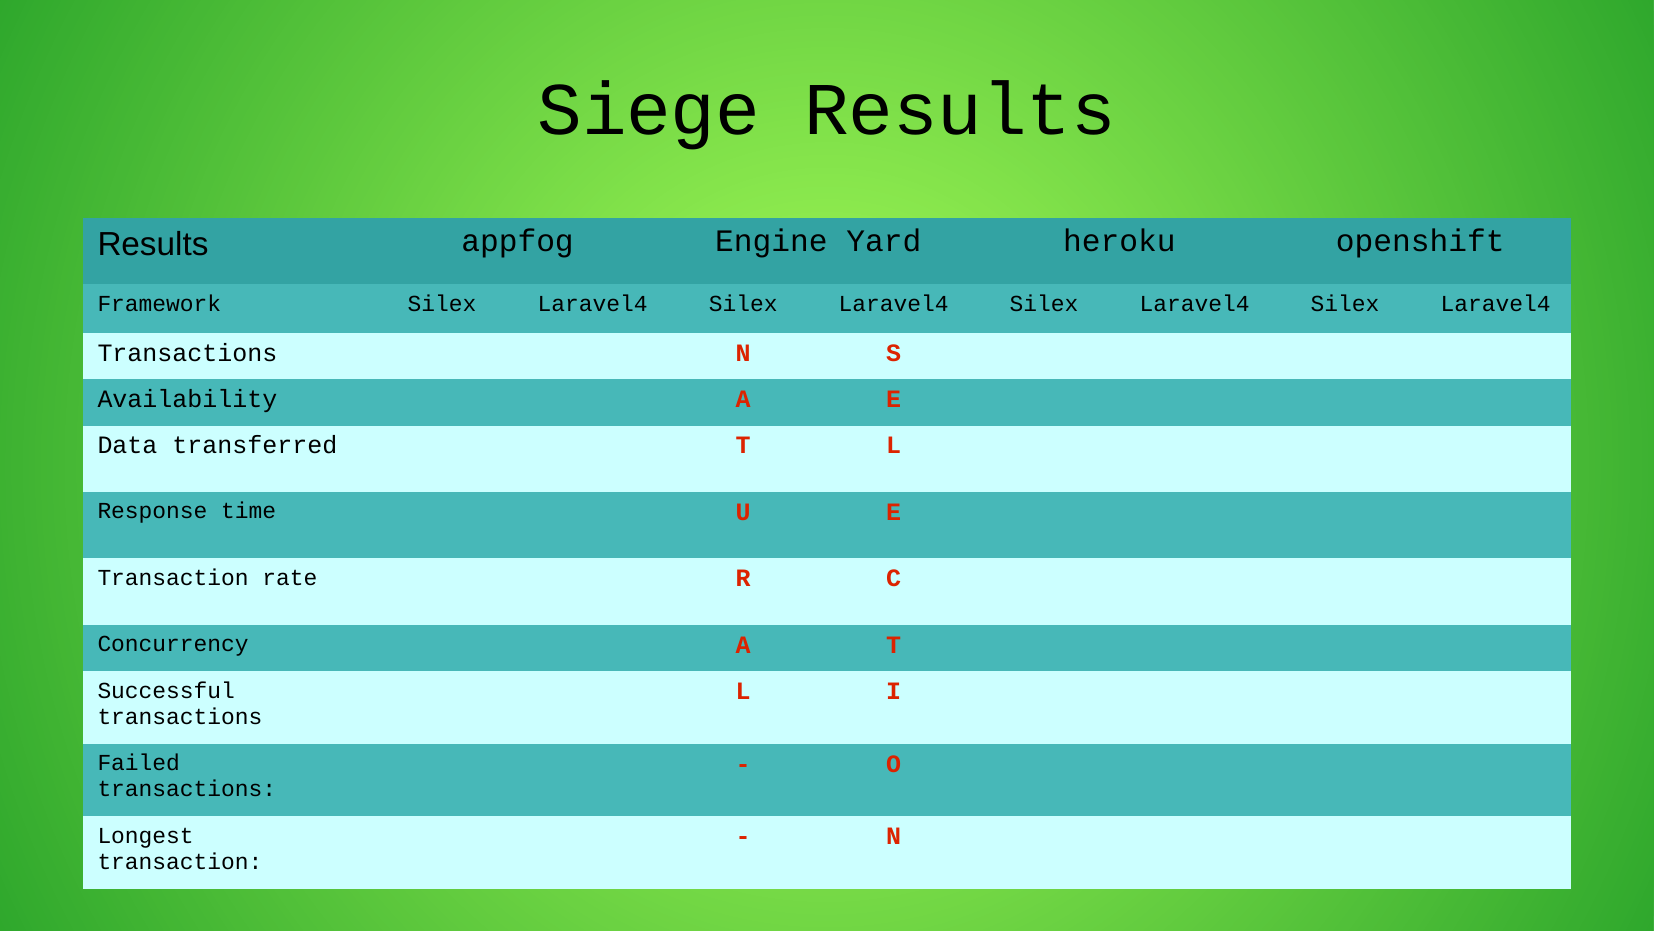

# Siege Results
| Results | appfog | | Engine Yard | | heroku | | openshift | |
| --- | --- | --- | --- | --- | --- | --- | --- | --- |
| Framework | Silex | Laravel4 | Silex | Laravel4 | Silex | Laravel4 | Silex | Laravel4 |
| Transactions | | | N | S | | | | |
| Availability | | | A | E | | | | |
| Data transferred | | | T | L | | | | |
| Response time | | | U | E | | | | |
| Transaction rate | | | R | C | | | | |
| Concurrency | | | A | T | | | | |
| Successful transactions | | | L | I | | | | |
| Failed transactions: | | | - | O | | | | |
| Longest transaction: | | | - | N | | | | |